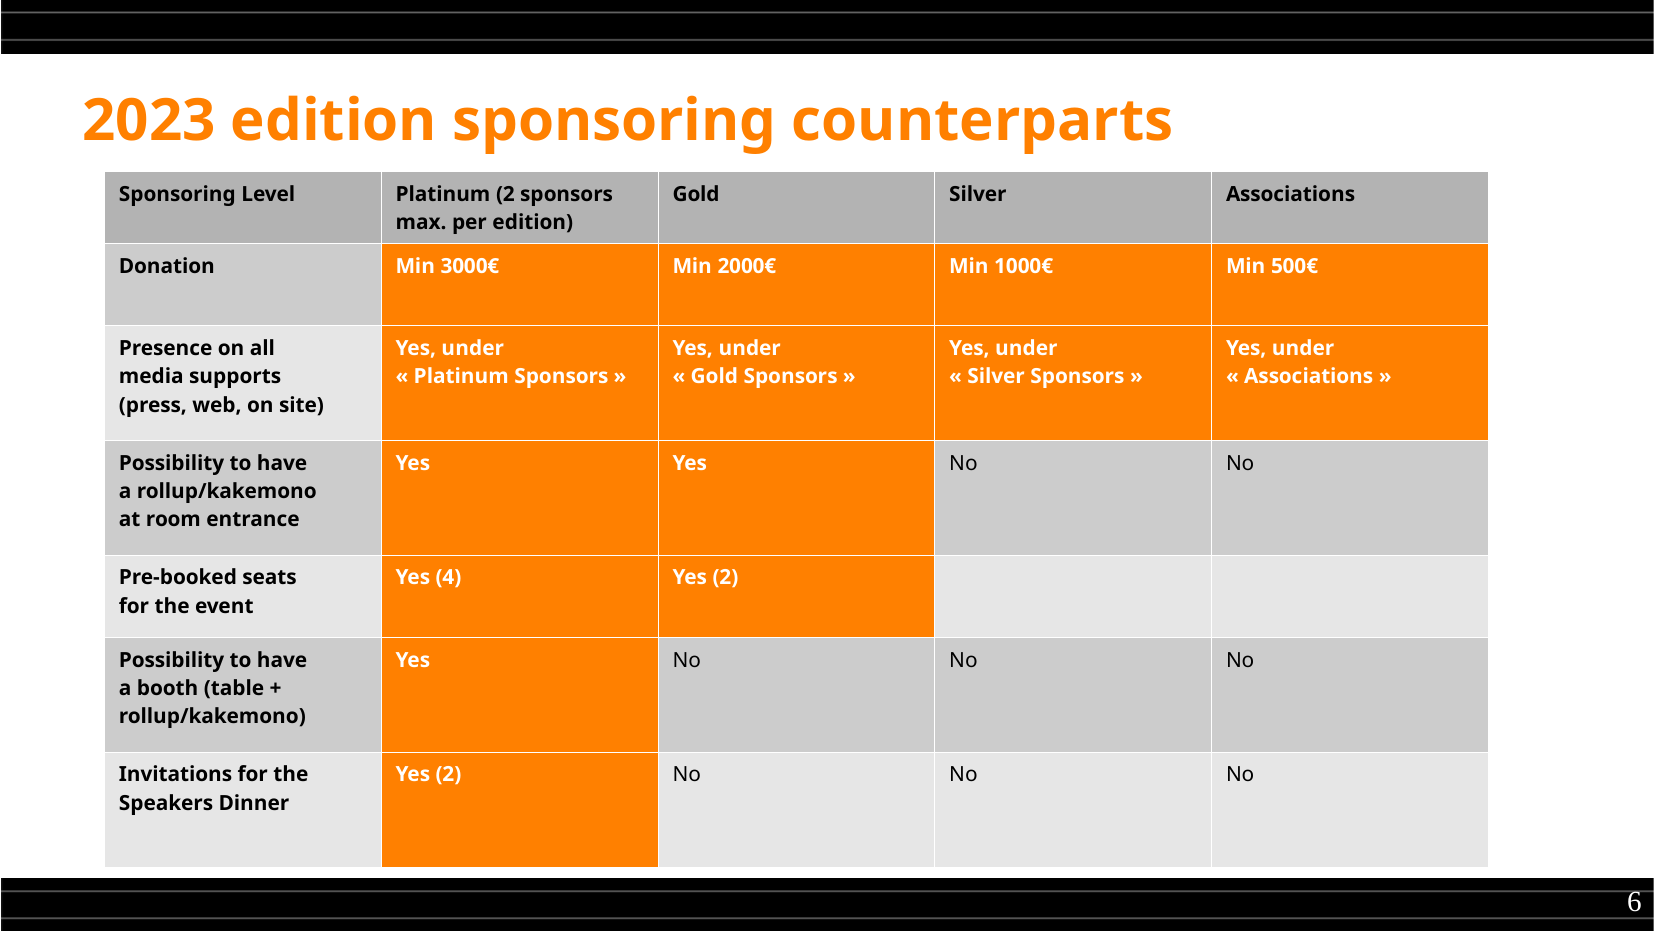

# 2023 edition sponsoring counterparts
| Sponsoring Level | Platinum (2 sponsors max. per edition) | Gold | Silver | Associations |
| --- | --- | --- | --- | --- |
| Donation | Min 3000€ | Min 2000€ | Min 1000€ | Min 500€ |
| Presence on all media supports (press, web, on site) | Yes, under « Platinum Sponsors » | Yes, under « Gold Sponsors » | Yes, under « Silver Sponsors » | Yes, under « Associations » |
| Possibility to have a rollup/kakemono at room entrance | Yes | Yes | No | No |
| Pre-booked seats for the event | Yes (4) | Yes (2) | | |
| Possibility to have a booth (table + rollup/kakemono) | Yes | No | No | No |
| Invitations for the Speakers Dinner | Yes (2) | No | No | No |